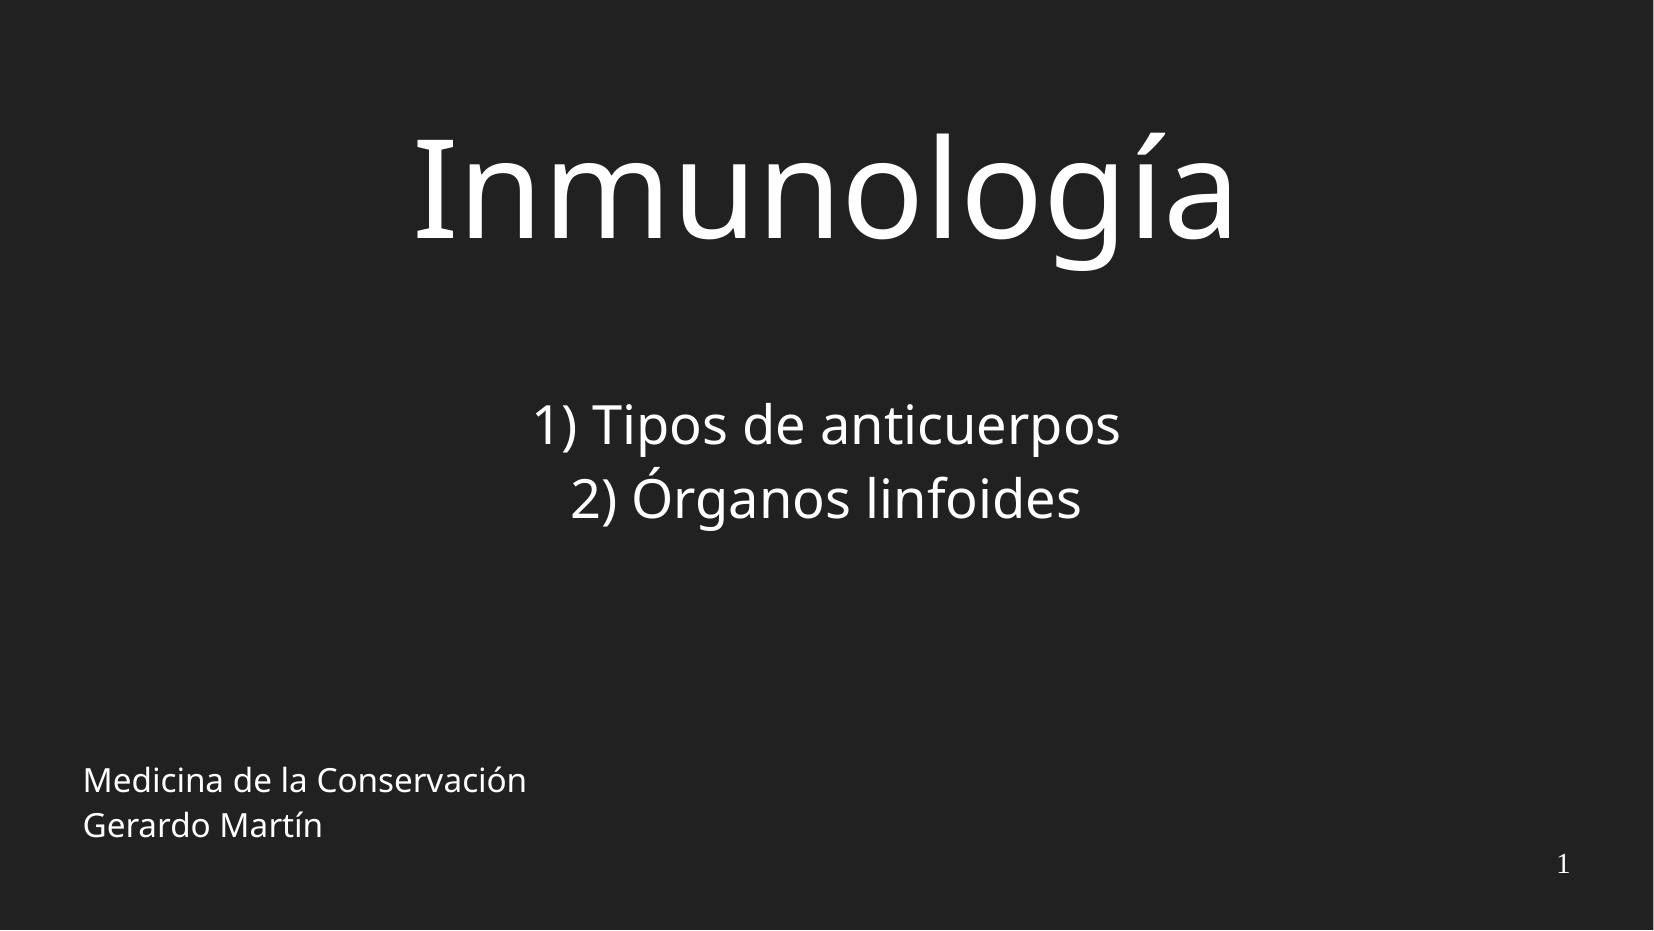

Inmunología
# Tipos de anticuerpos
 Órganos linfoides
Medicina de la Conservación
Gerardo Martín
1